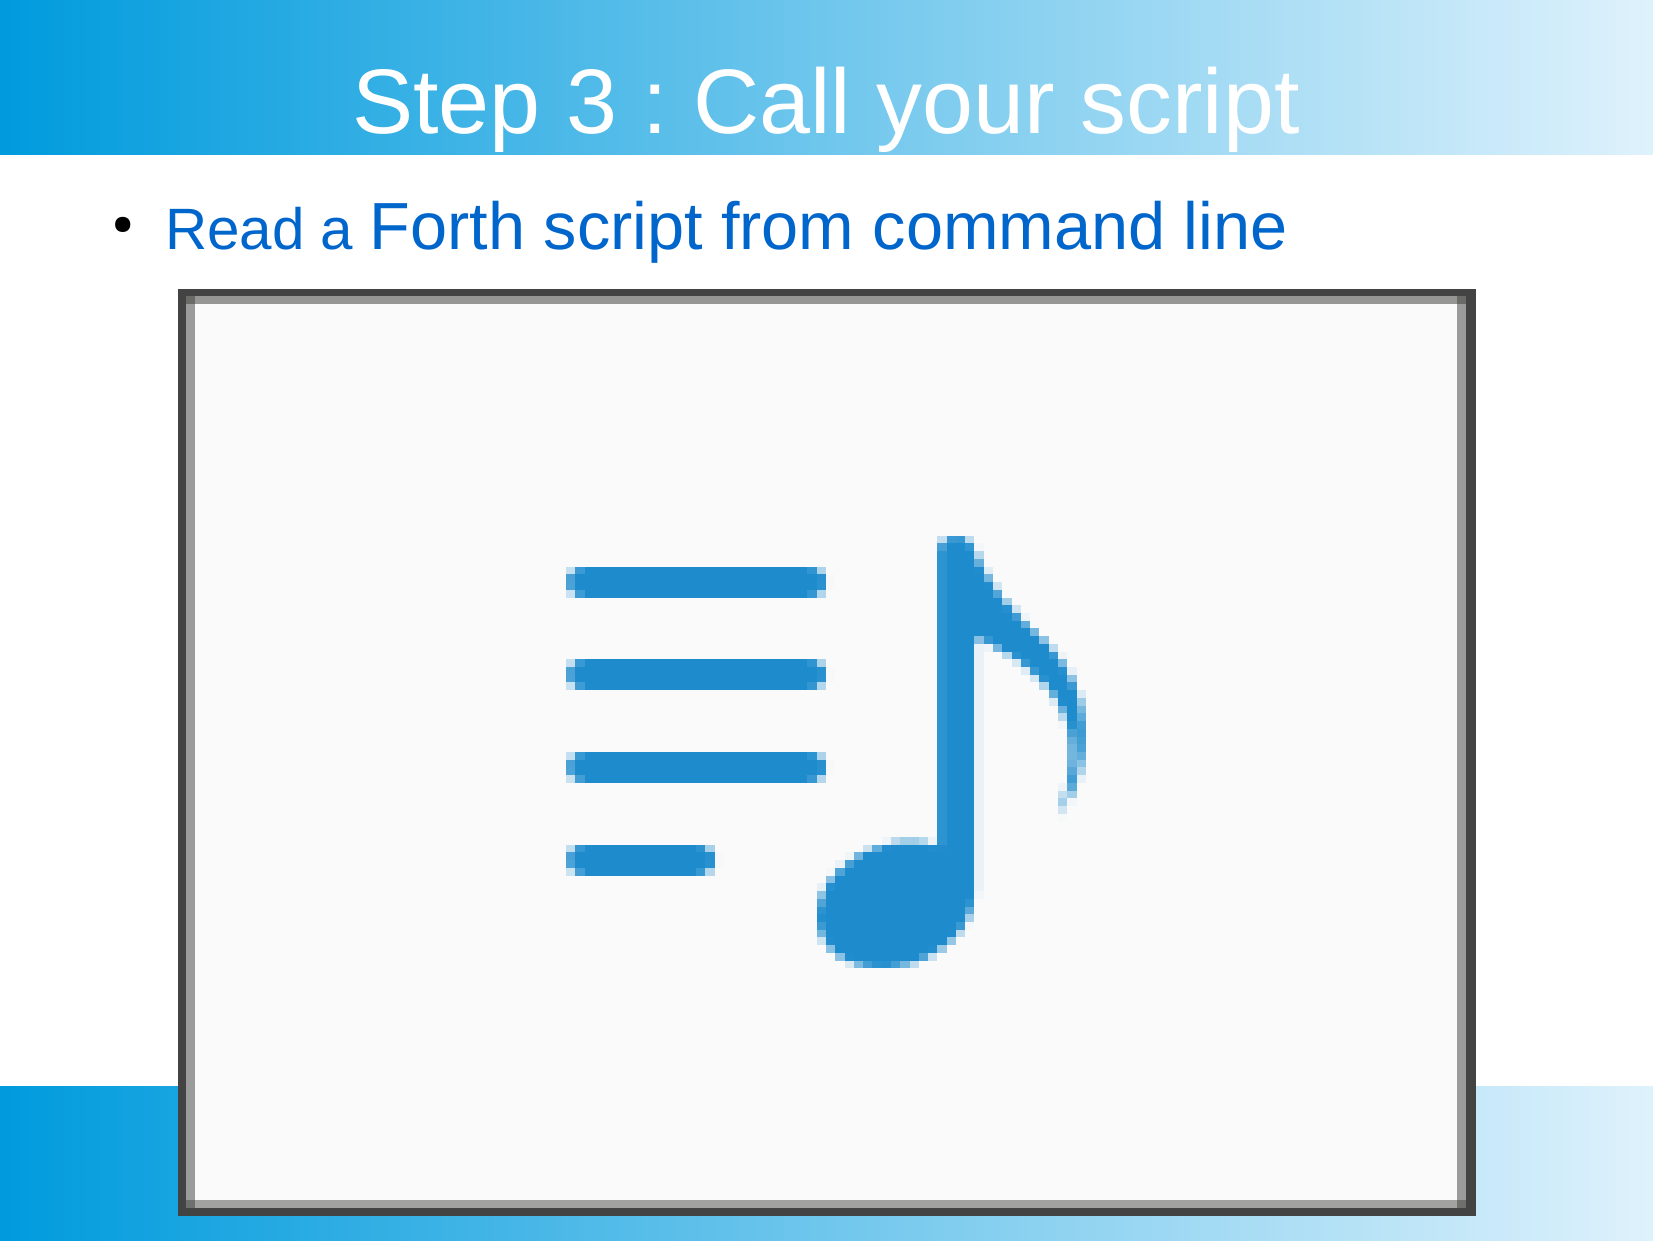

# Step 3 : Call your script
Read a Forth script from command line